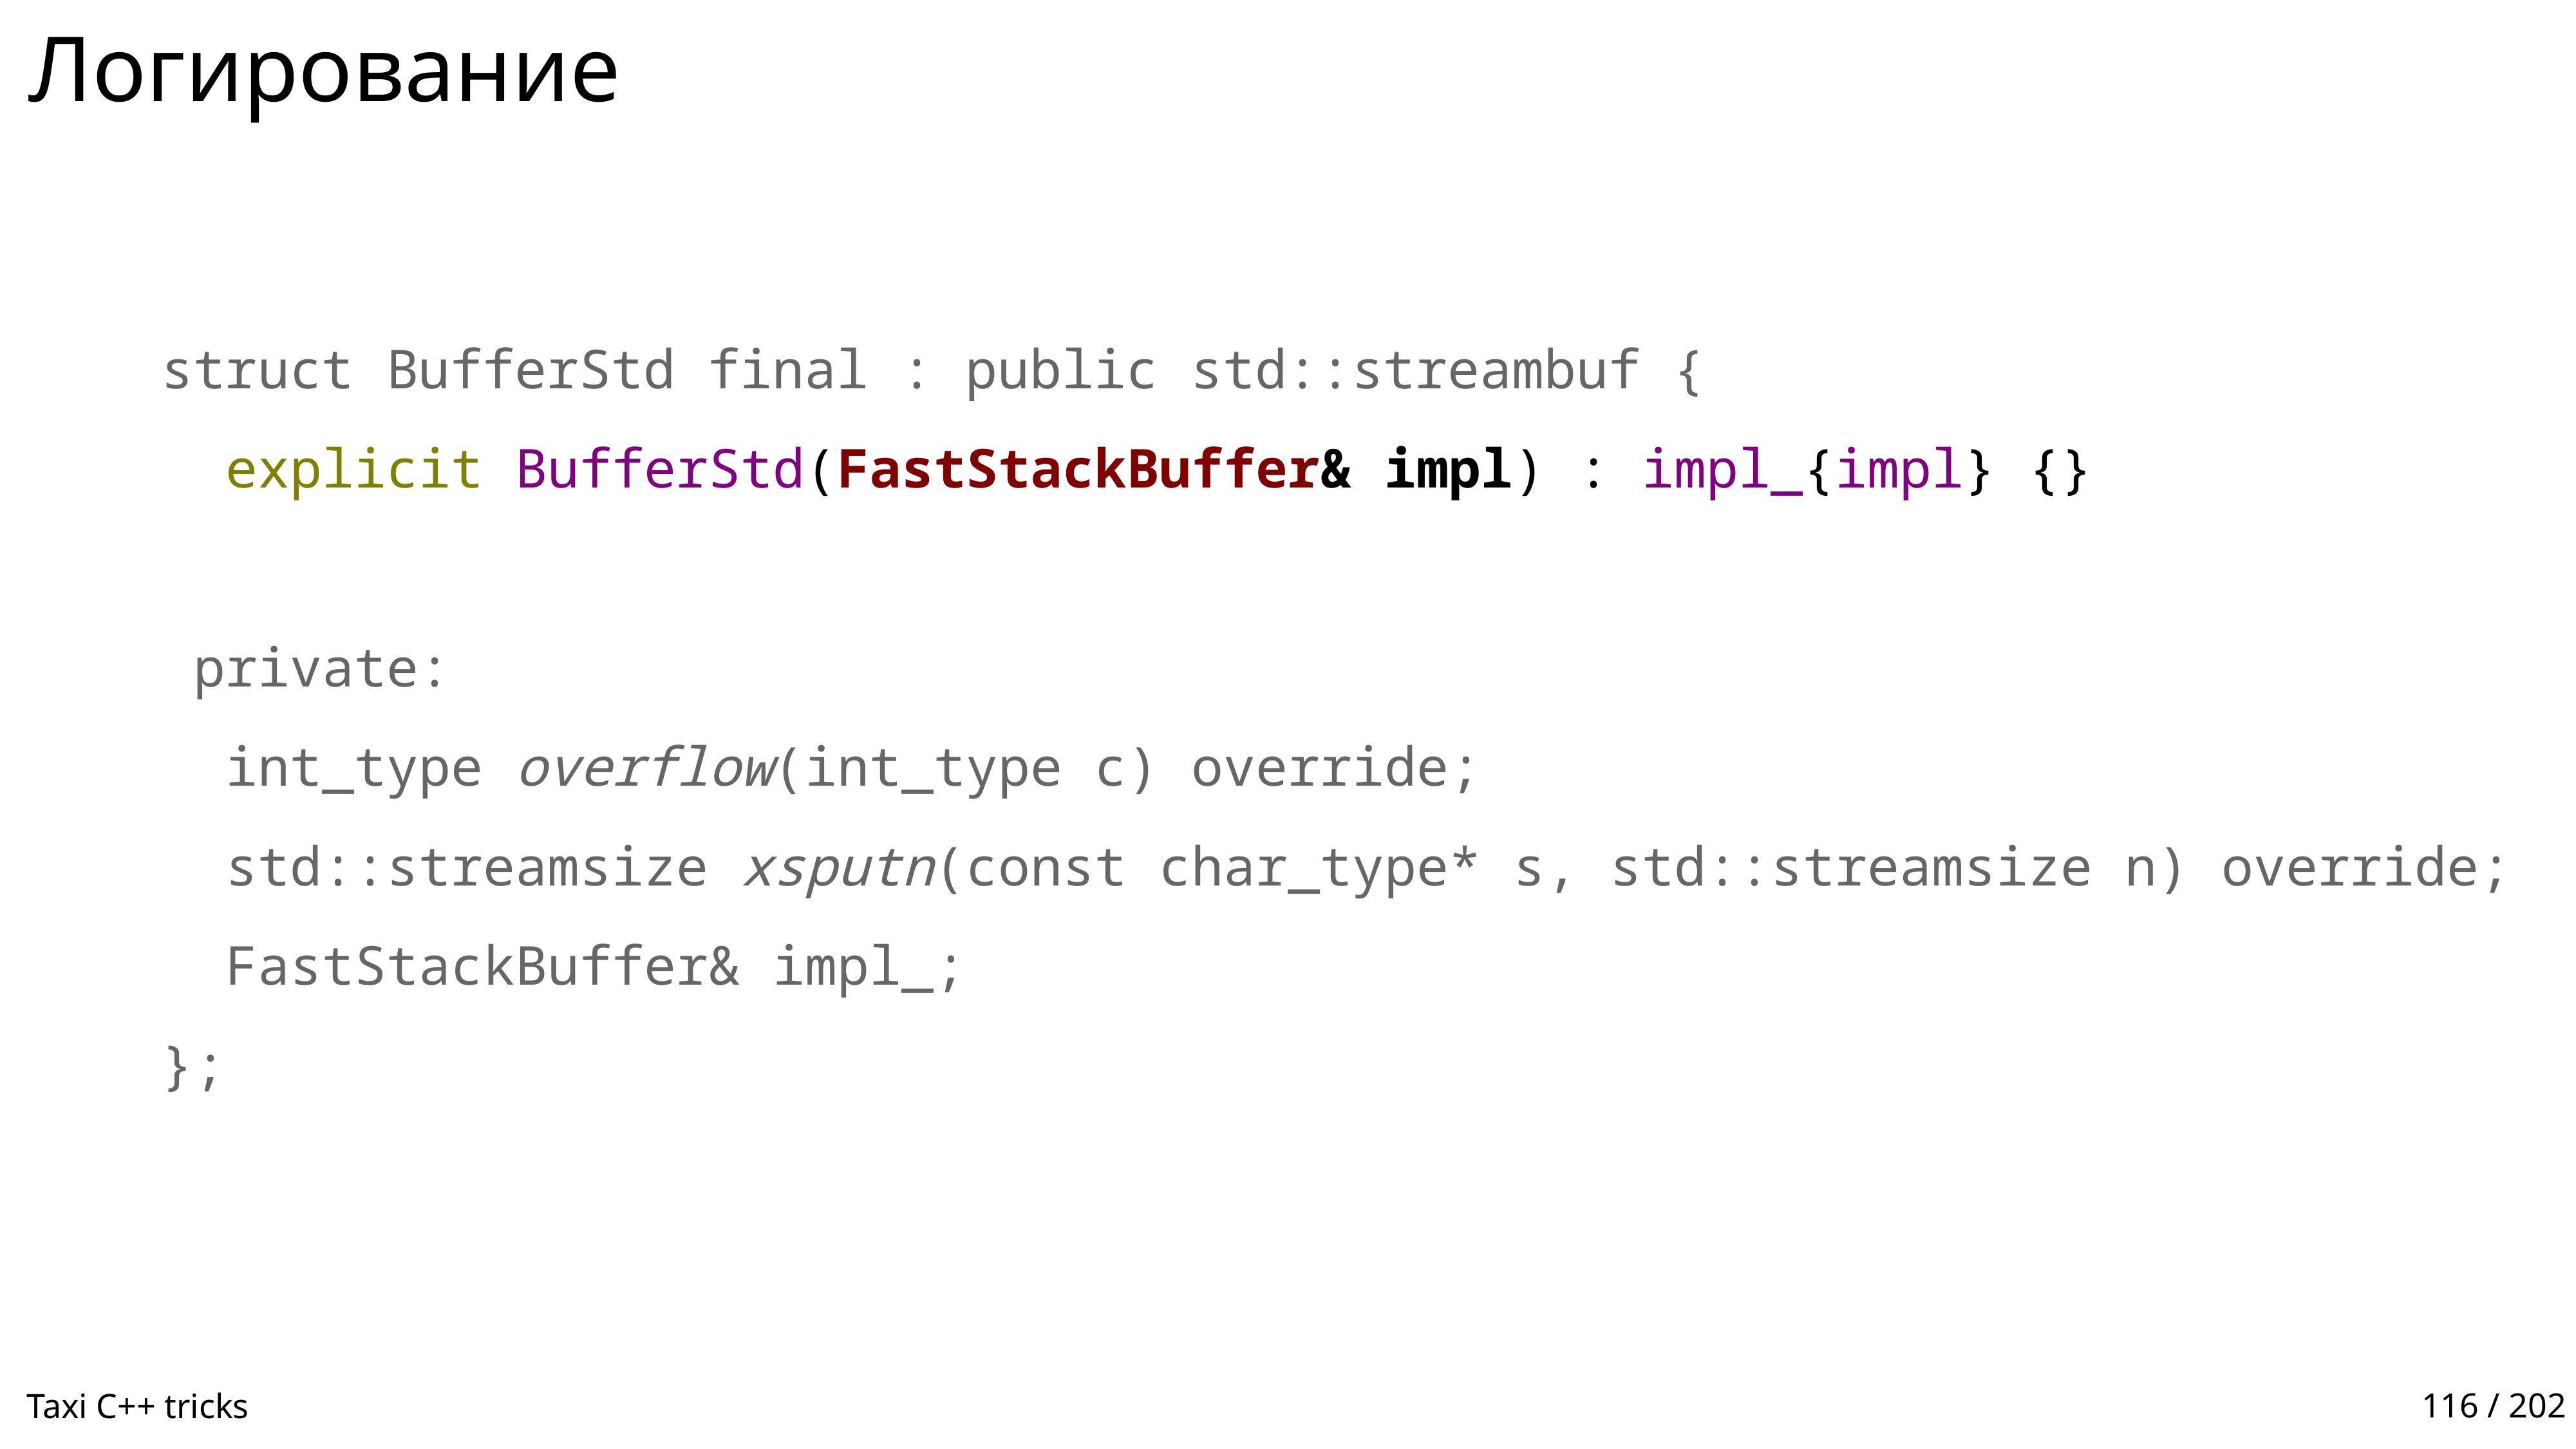

# Логирование
 struct BufferStd final : public std::streambuf {
 explicit BufferStd(FastStackBuffer& impl) : impl_{impl} {}
 private:
 int_type overflow(int_type c) override;
 std::streamsize xsputn(const char_type* s, std::streamsize n) override;
 FastStackBuffer& impl_;
 };
Taxi C++ tricks